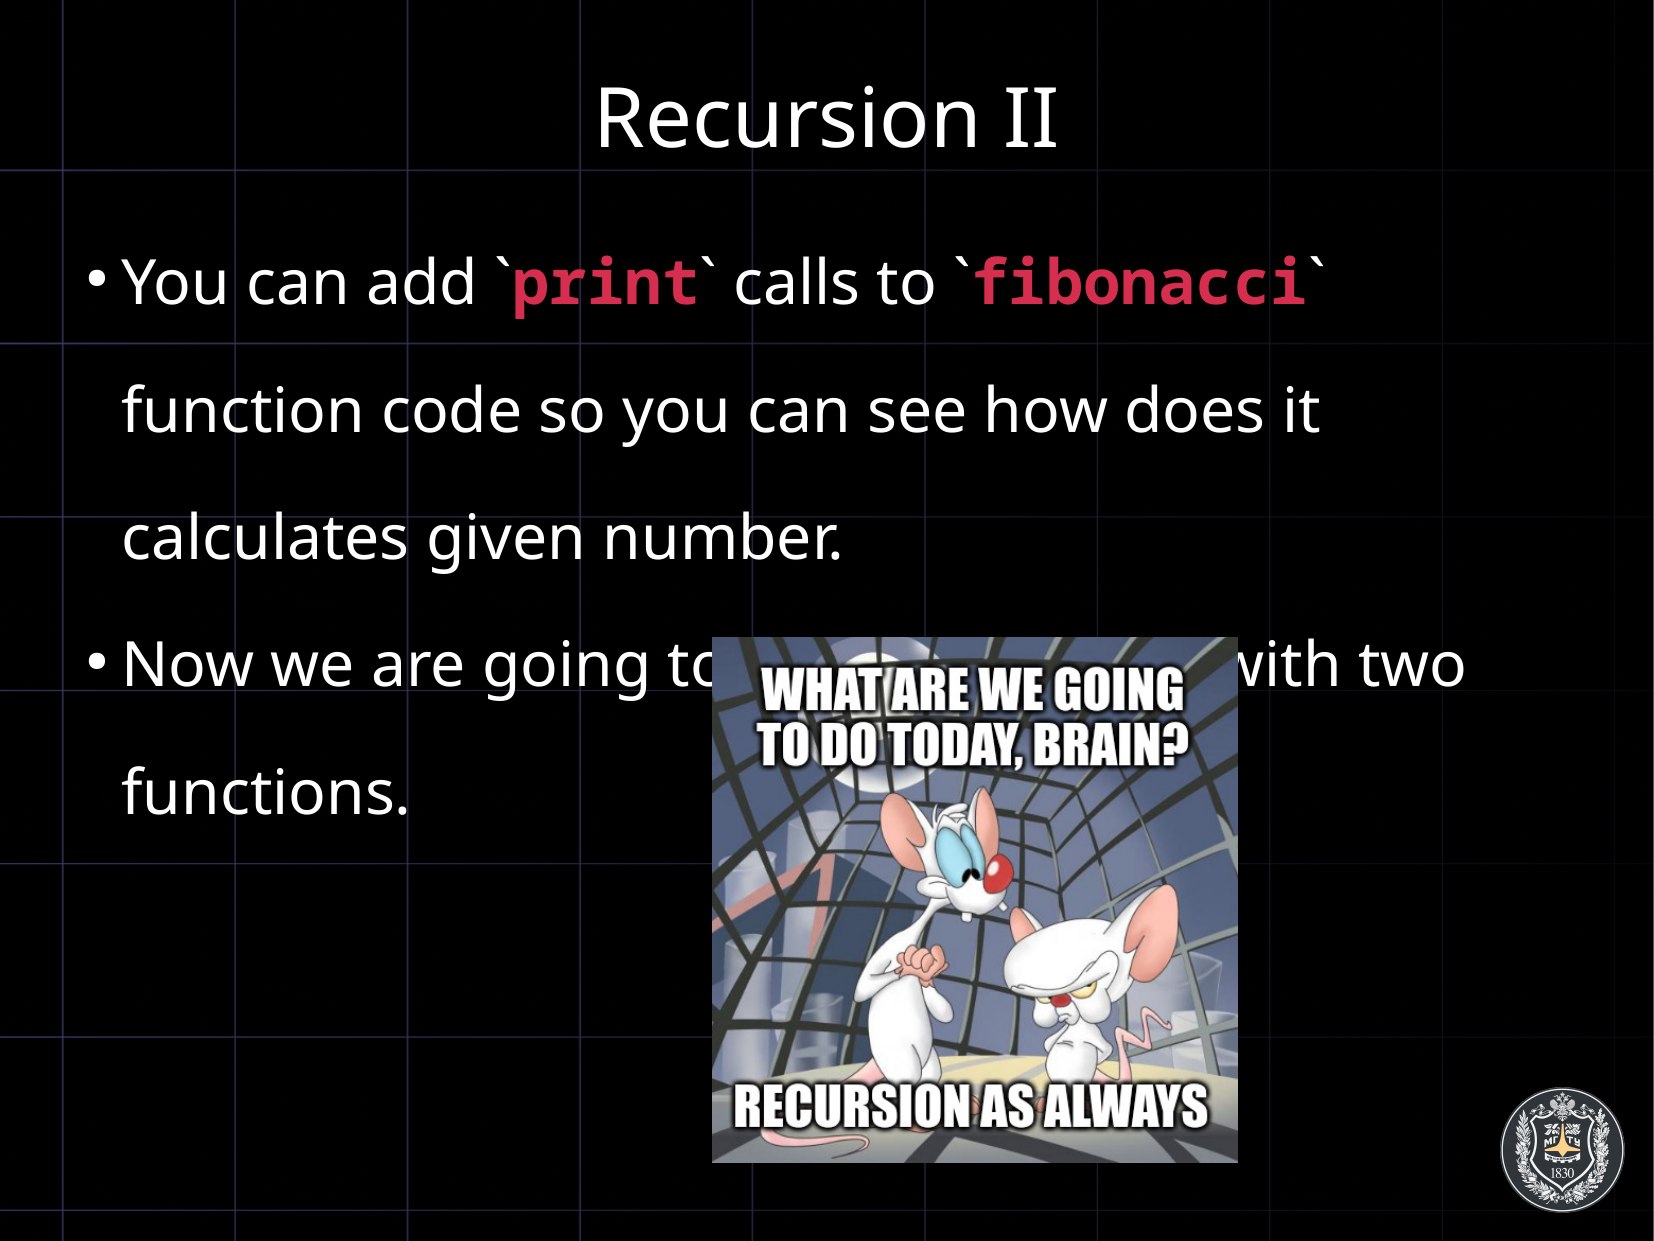

# Recursion II
You can add `print` calls to `fibonacci` function code so you can see how does it calculates given number.
Now we are going to make recursion with two functions.